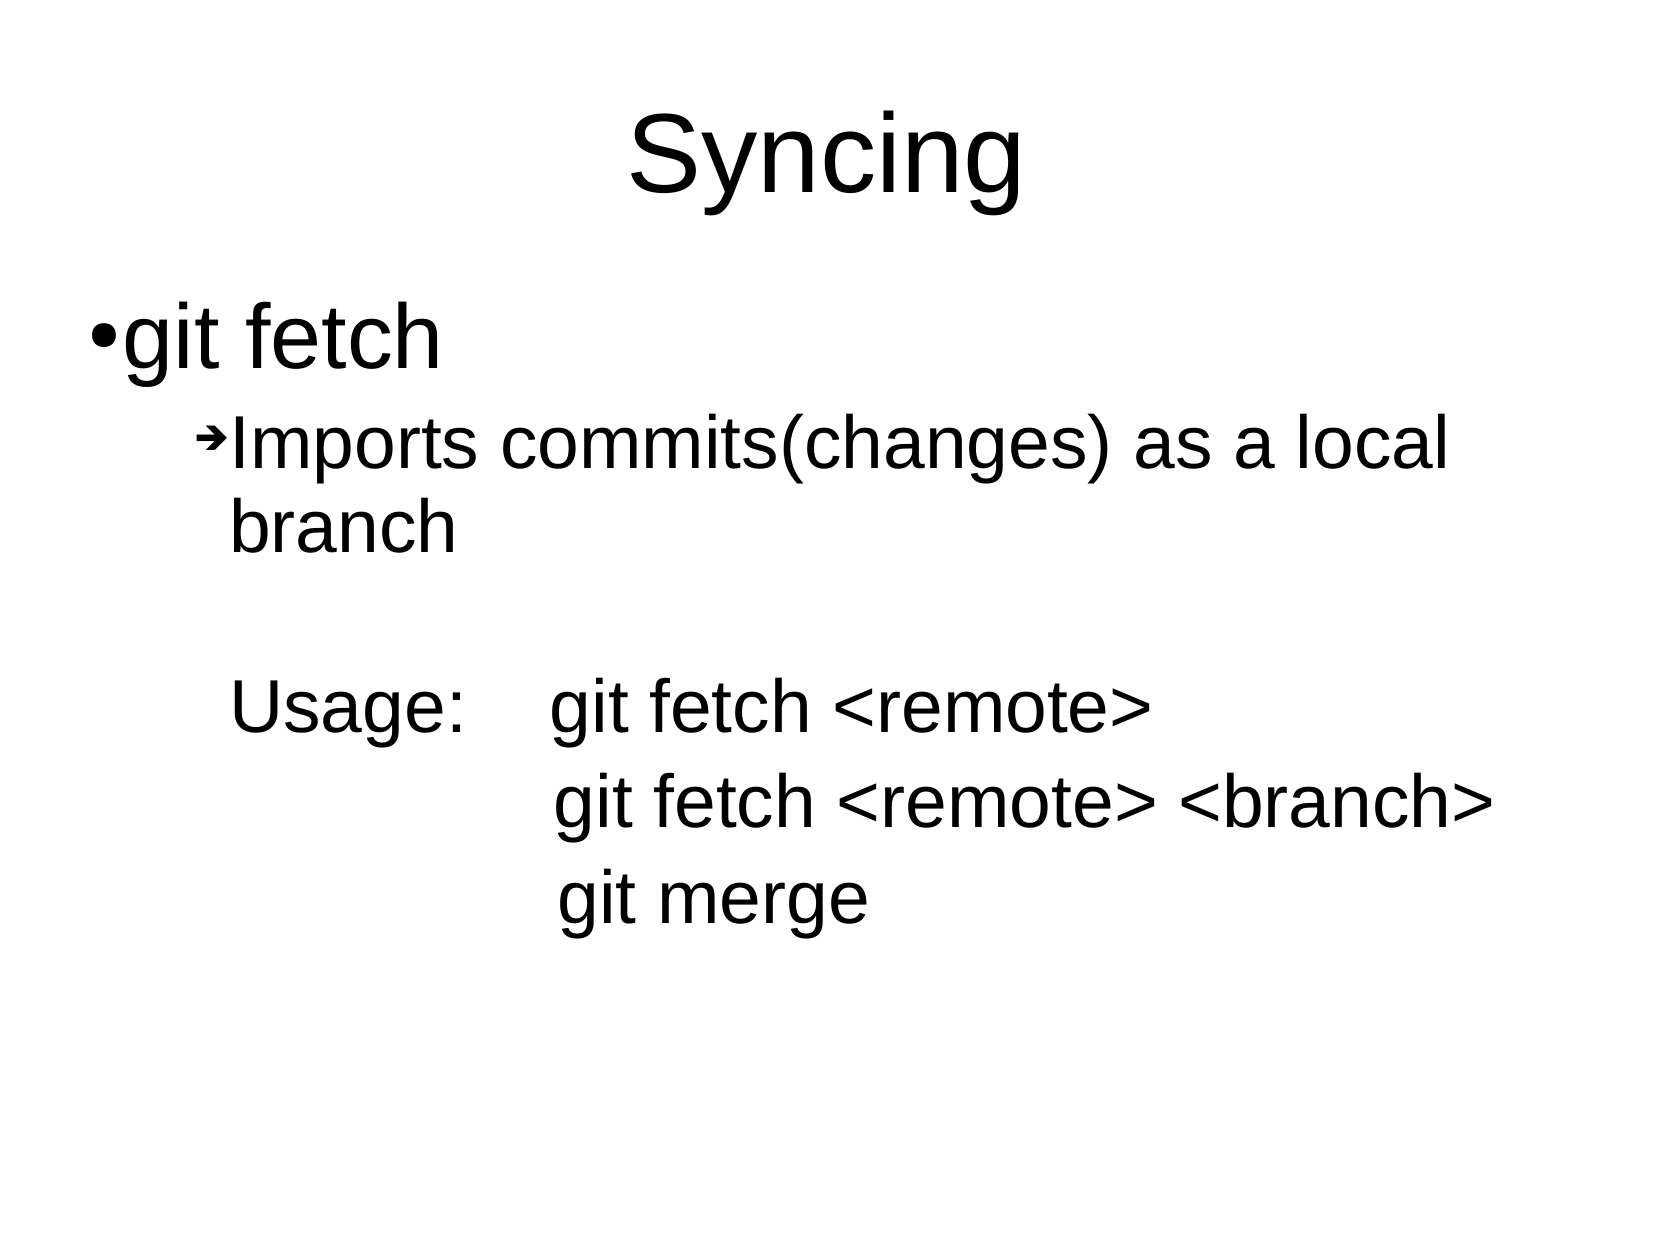

# Syncing
git fetch
Imports commits(changes) as a local branch
Usage: git fetch <remote>
 git fetch <remote> <branch>
 git merge